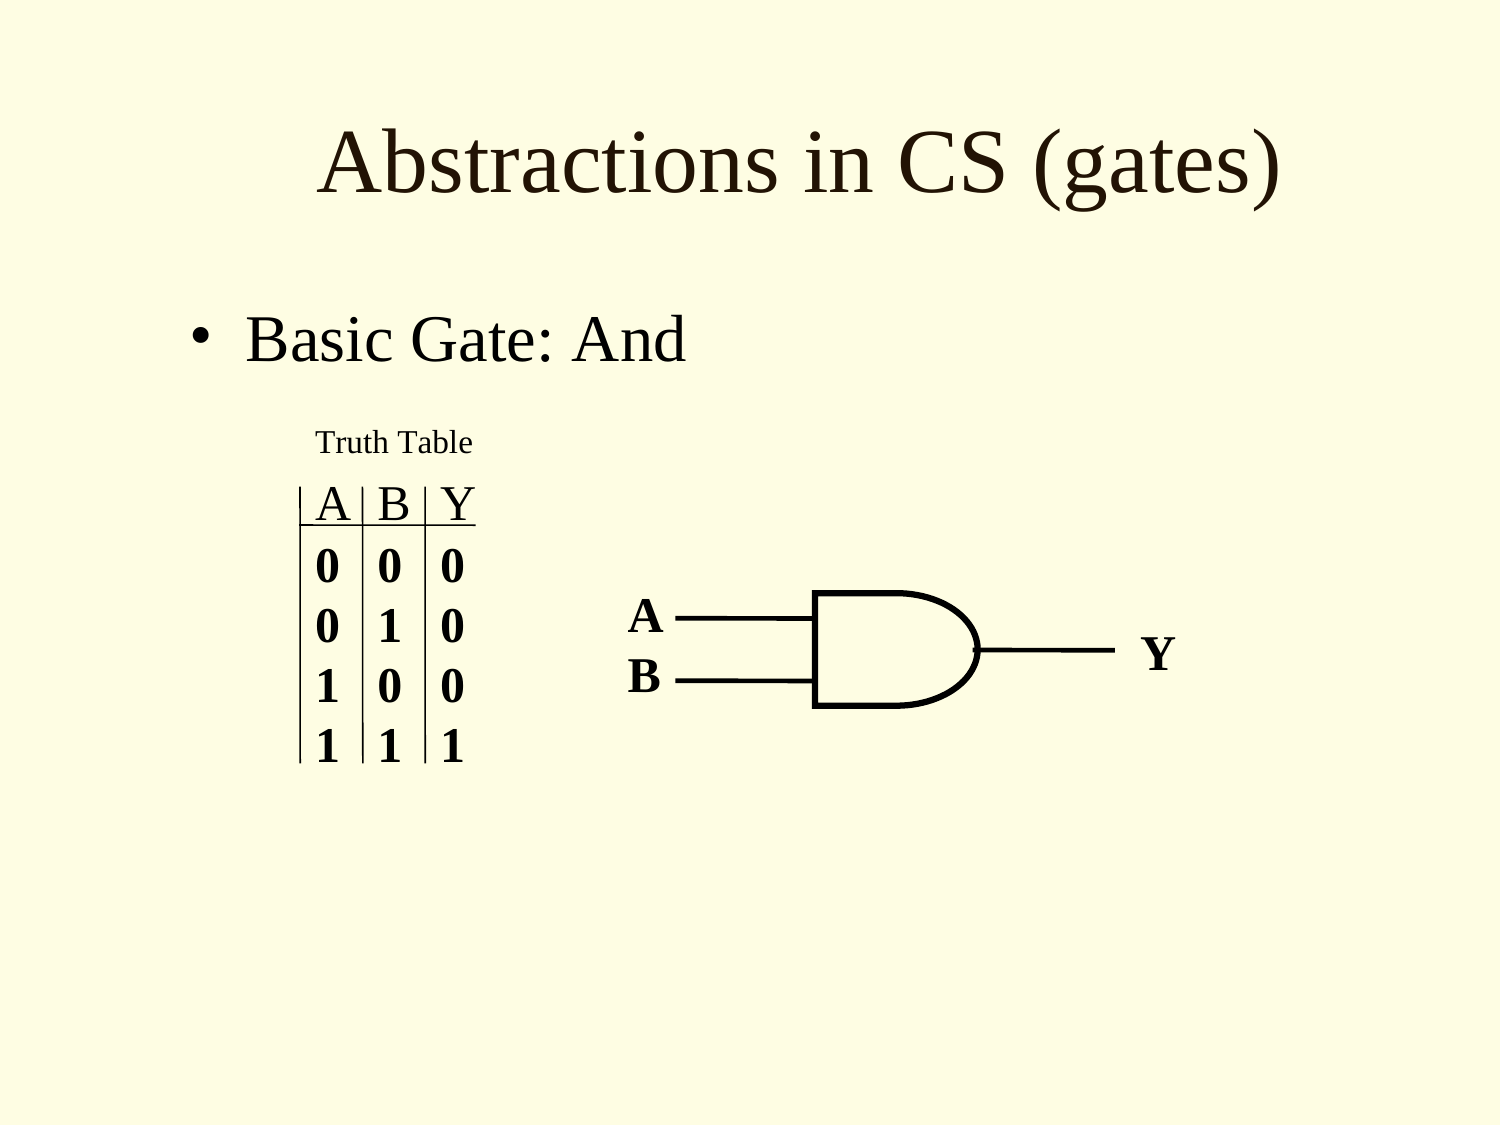

# Abstractions in CS (gates)‏
Basic Gate: And
Truth Table
A
B
Y
0
0
1
1
0
1
0
1
0
0
0
1
A
B
Y